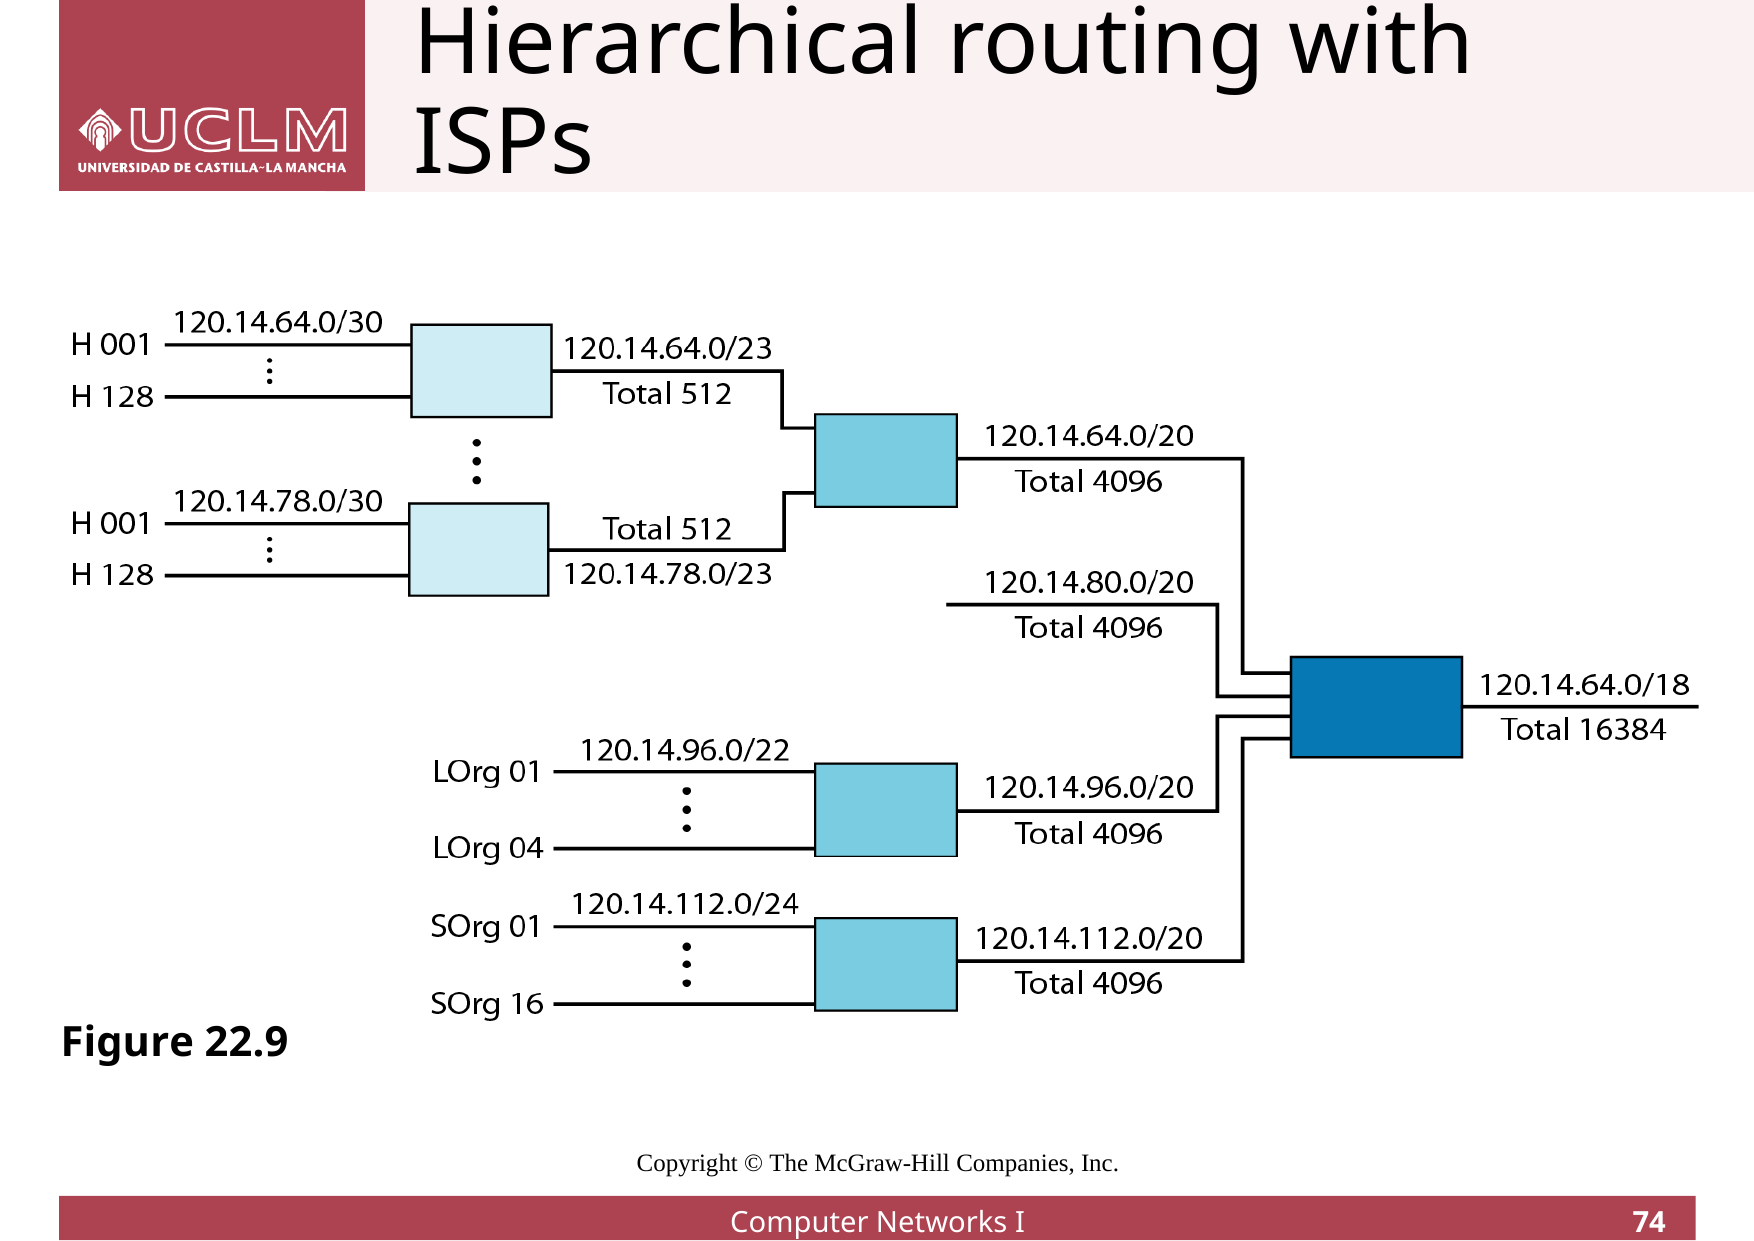

# Hierarchical routing with ISPs
Figure 22.9
Copyright © The McGraw-Hill Companies, Inc.
Computer Networks I
74